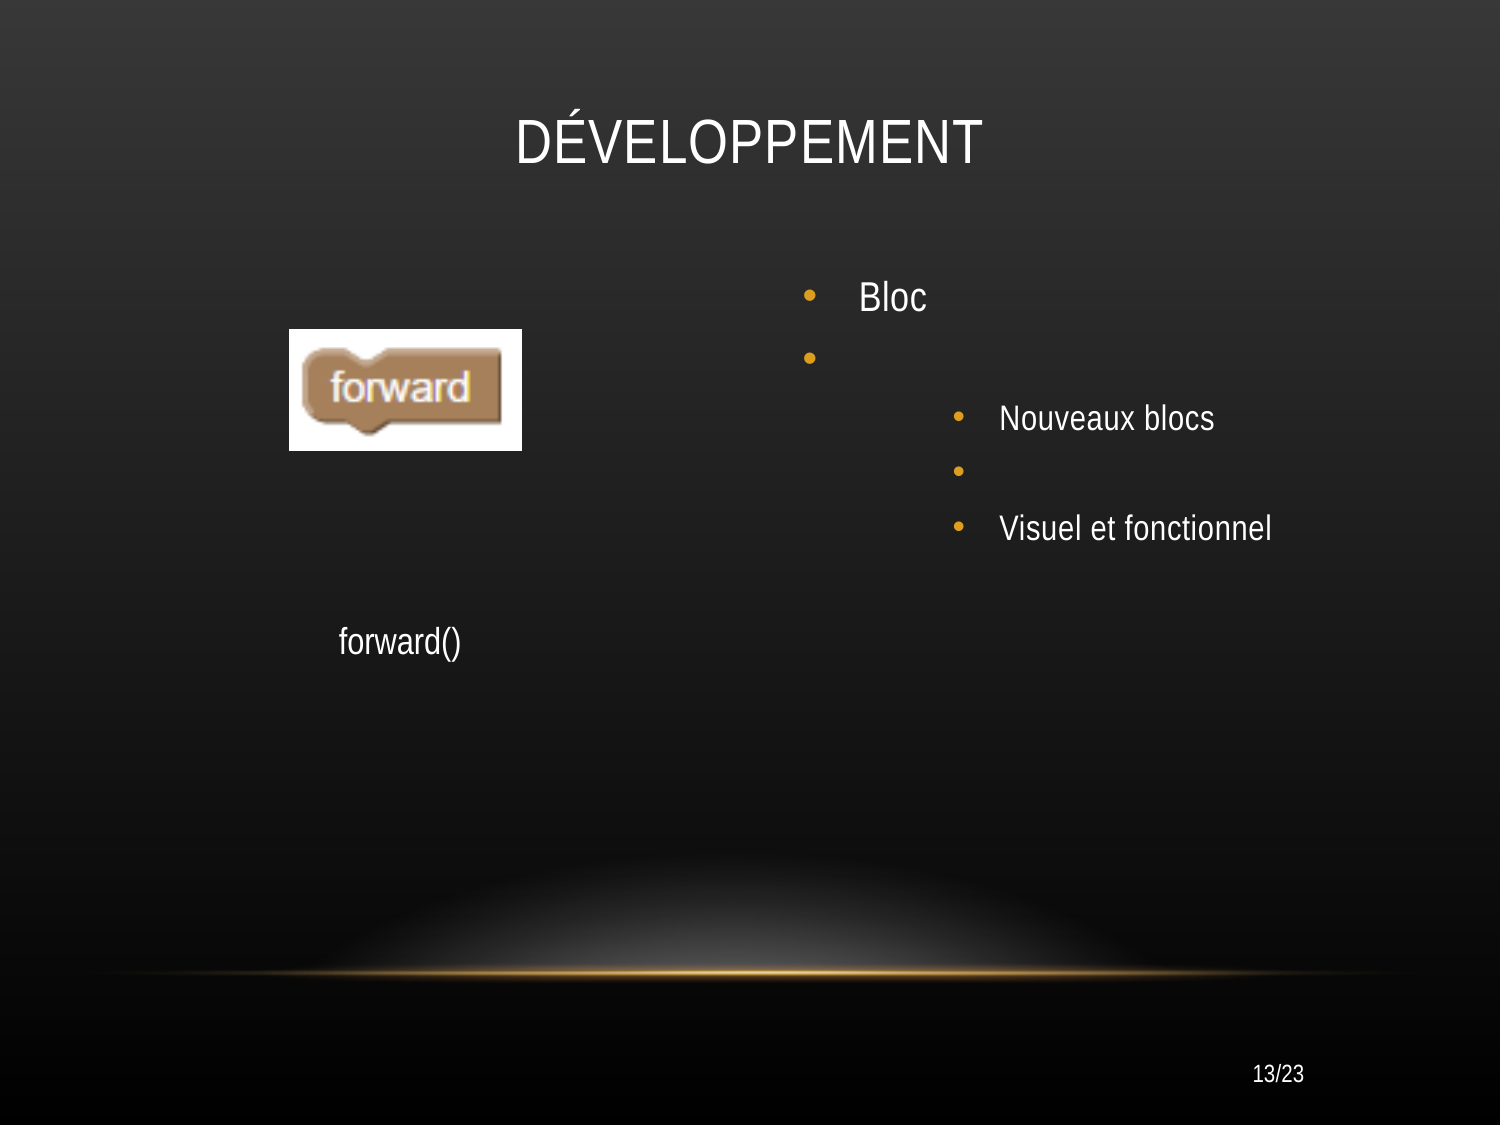

développement
# Bloc
Nouveaux blocs
Visuel et fonctionnel
forward()